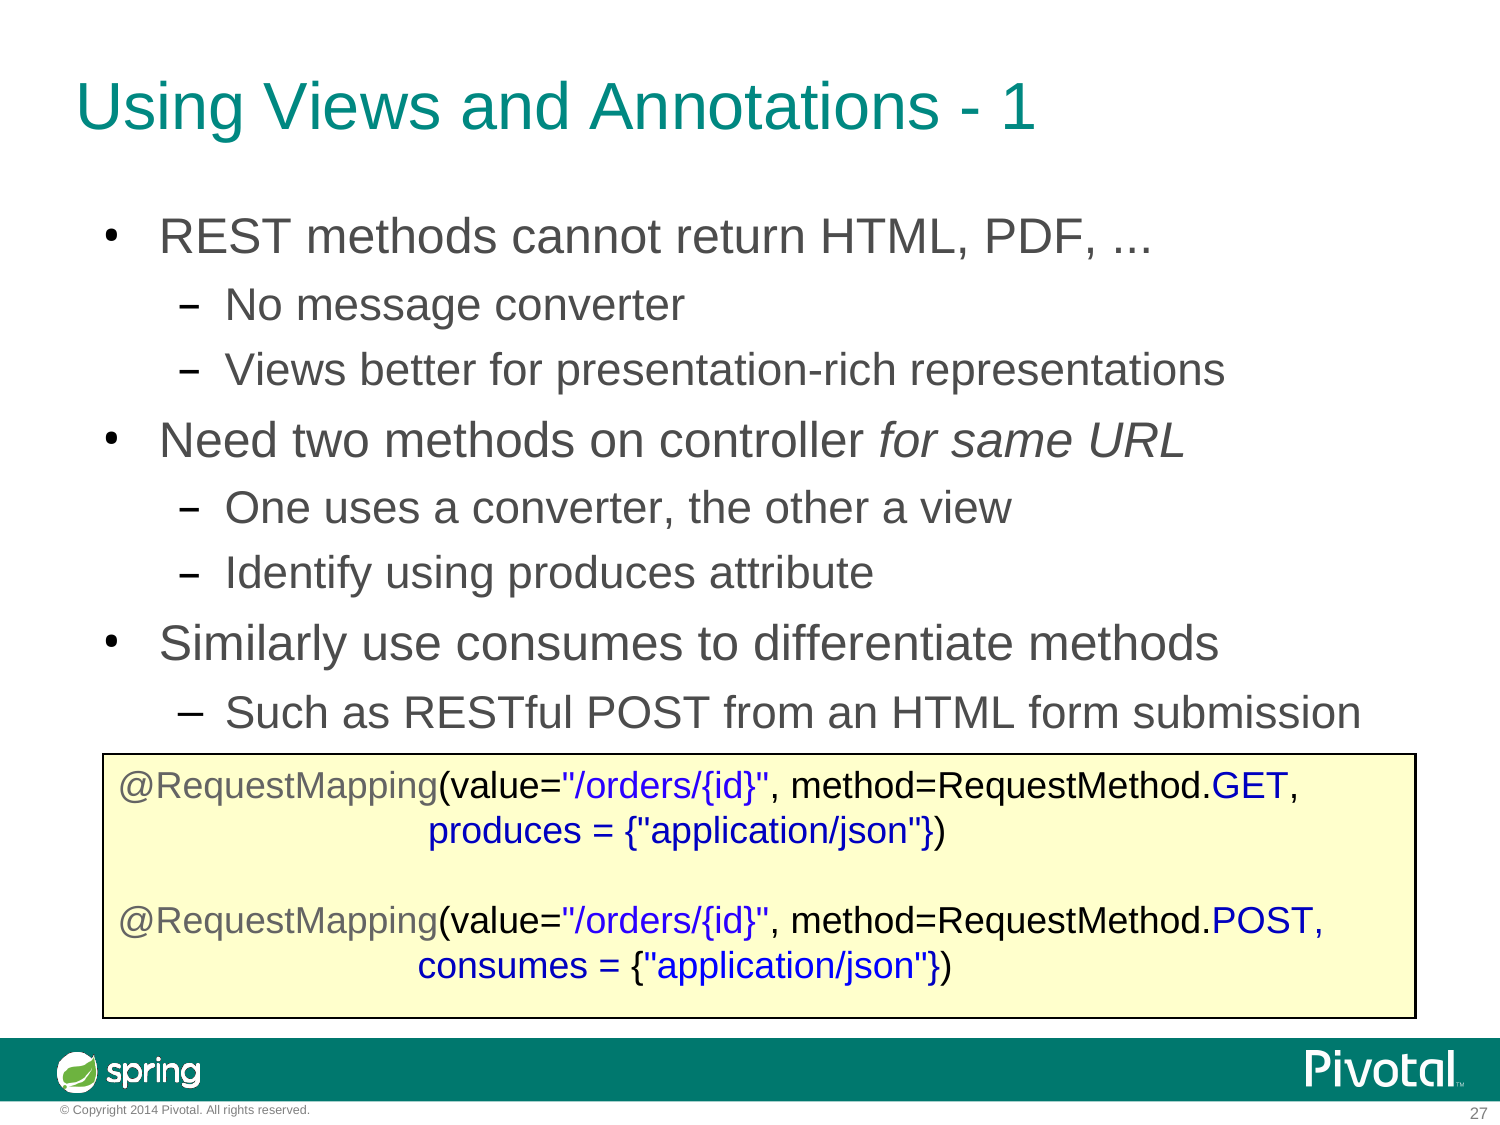

# Using Views and Annotations - 1
REST methods cannot return HTML, PDF, ...
No message converter
Views better for presentation-rich representations
Need two methods on controller for same URL
One uses a converter, the other a view
Identify using produces attribute
Similarly use consumes to differentiate methods
Such as RESTful POST from an HTML form submission
@RequestMapping(value="/orders/{id}", method=RequestMethod.GET,
		 produces = {"application/json"})
@RequestMapping(value="/orders/{id}", method=RequestMethod.POST,
		consumes = {"application/json"})